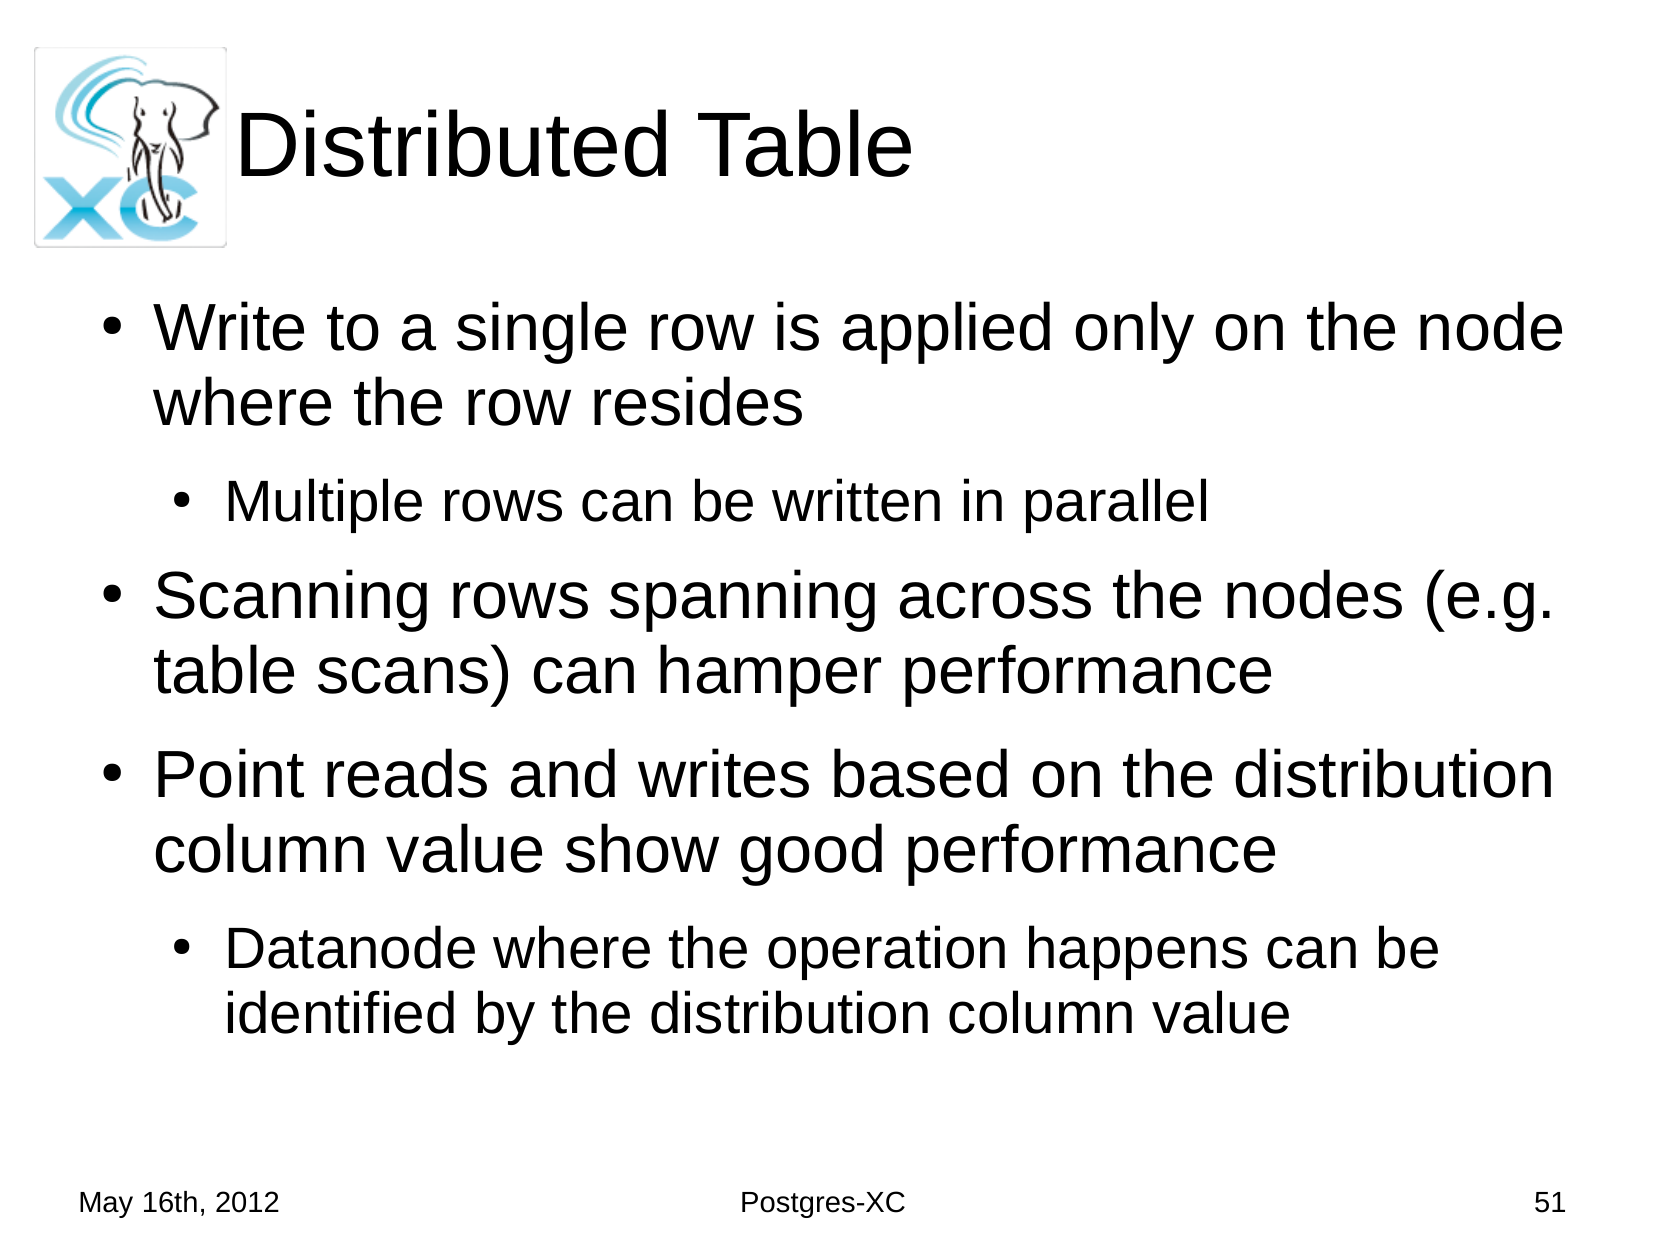

# Distributed Table
Write to a single row is applied only on the node where the row resides
Multiple rows can be written in parallel
Scanning rows spanning across the nodes (e.g. table scans) can hamper performance
Point reads and writes based on the distribution column value show good performance
Datanode where the operation happens can be identified by the distribution column value
51